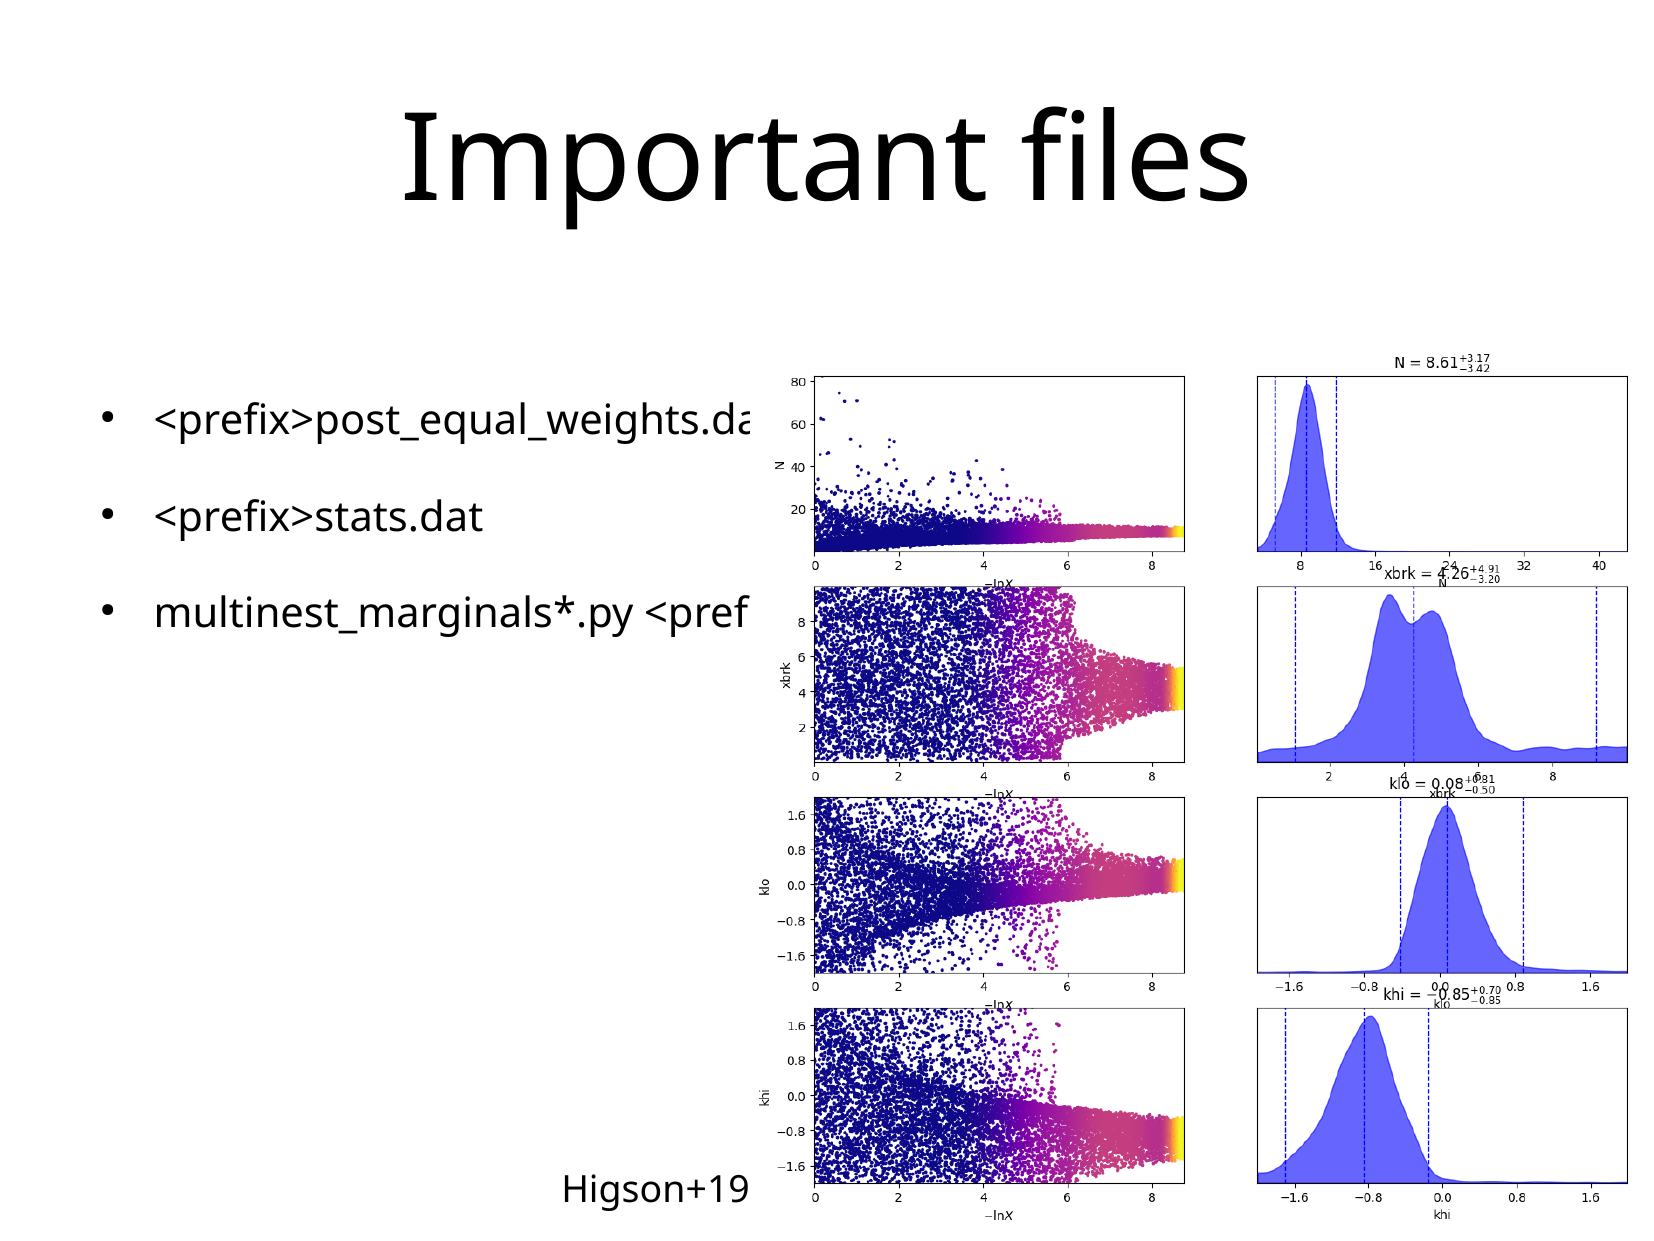

# Important files
<prefix>post_equal_weights.dat
<prefix>stats.dat
multinest_marginals*.py <prefix>
Higson+19